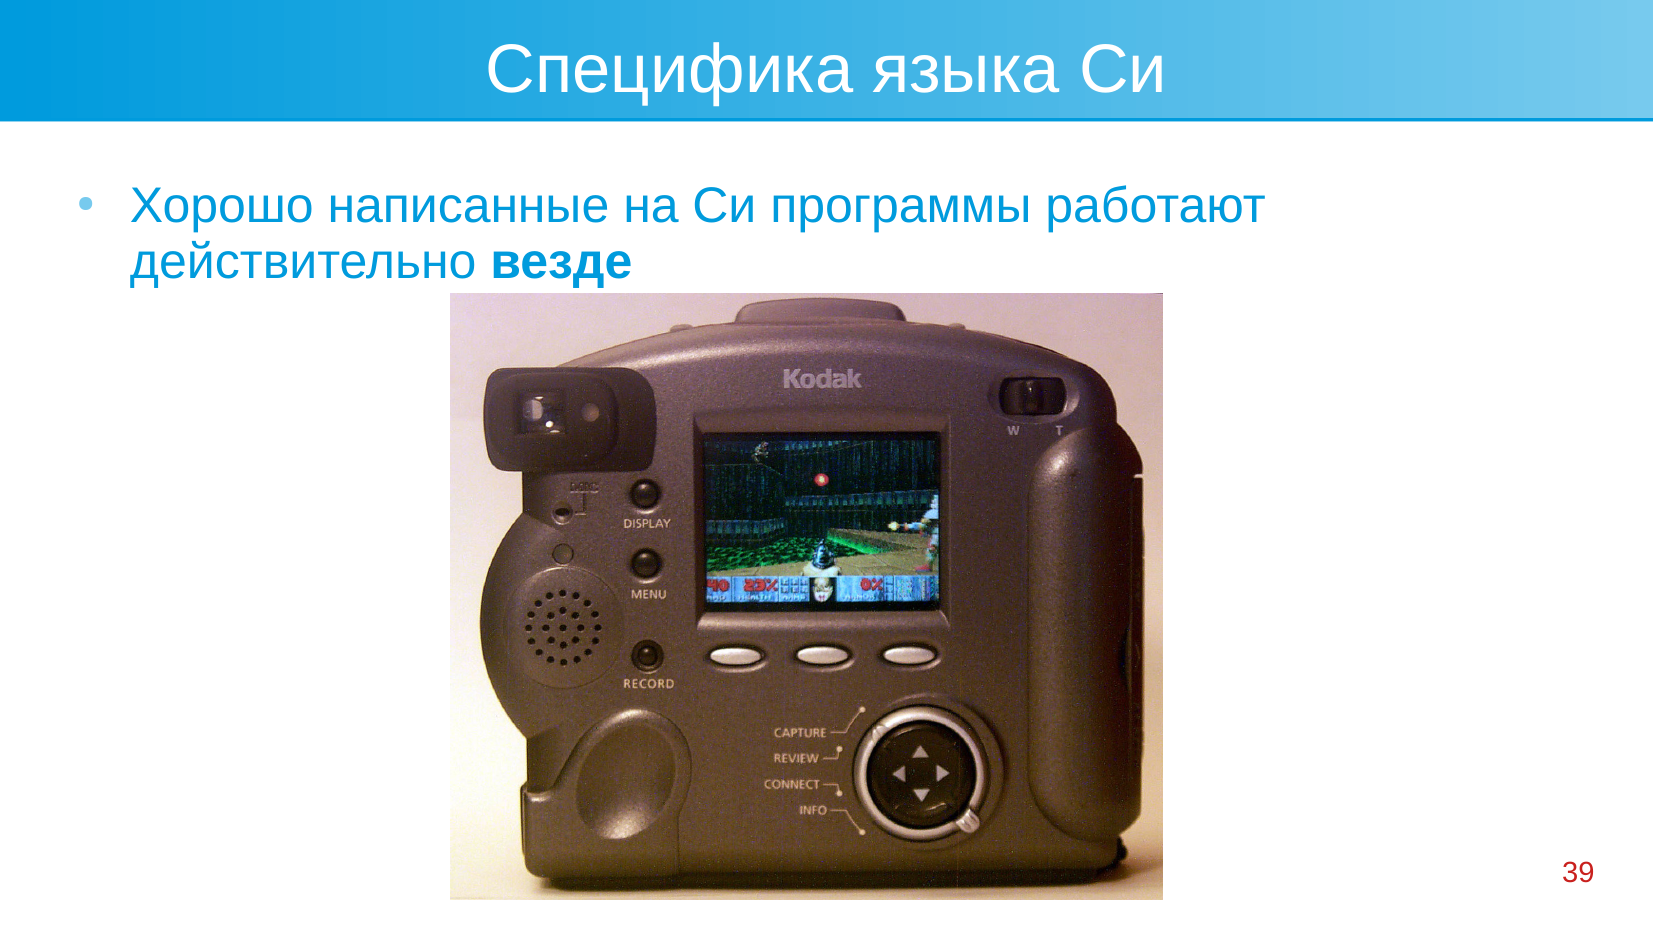

# Специфика языка Си
Хорошо написанные на Си программы работают действительно везде
39